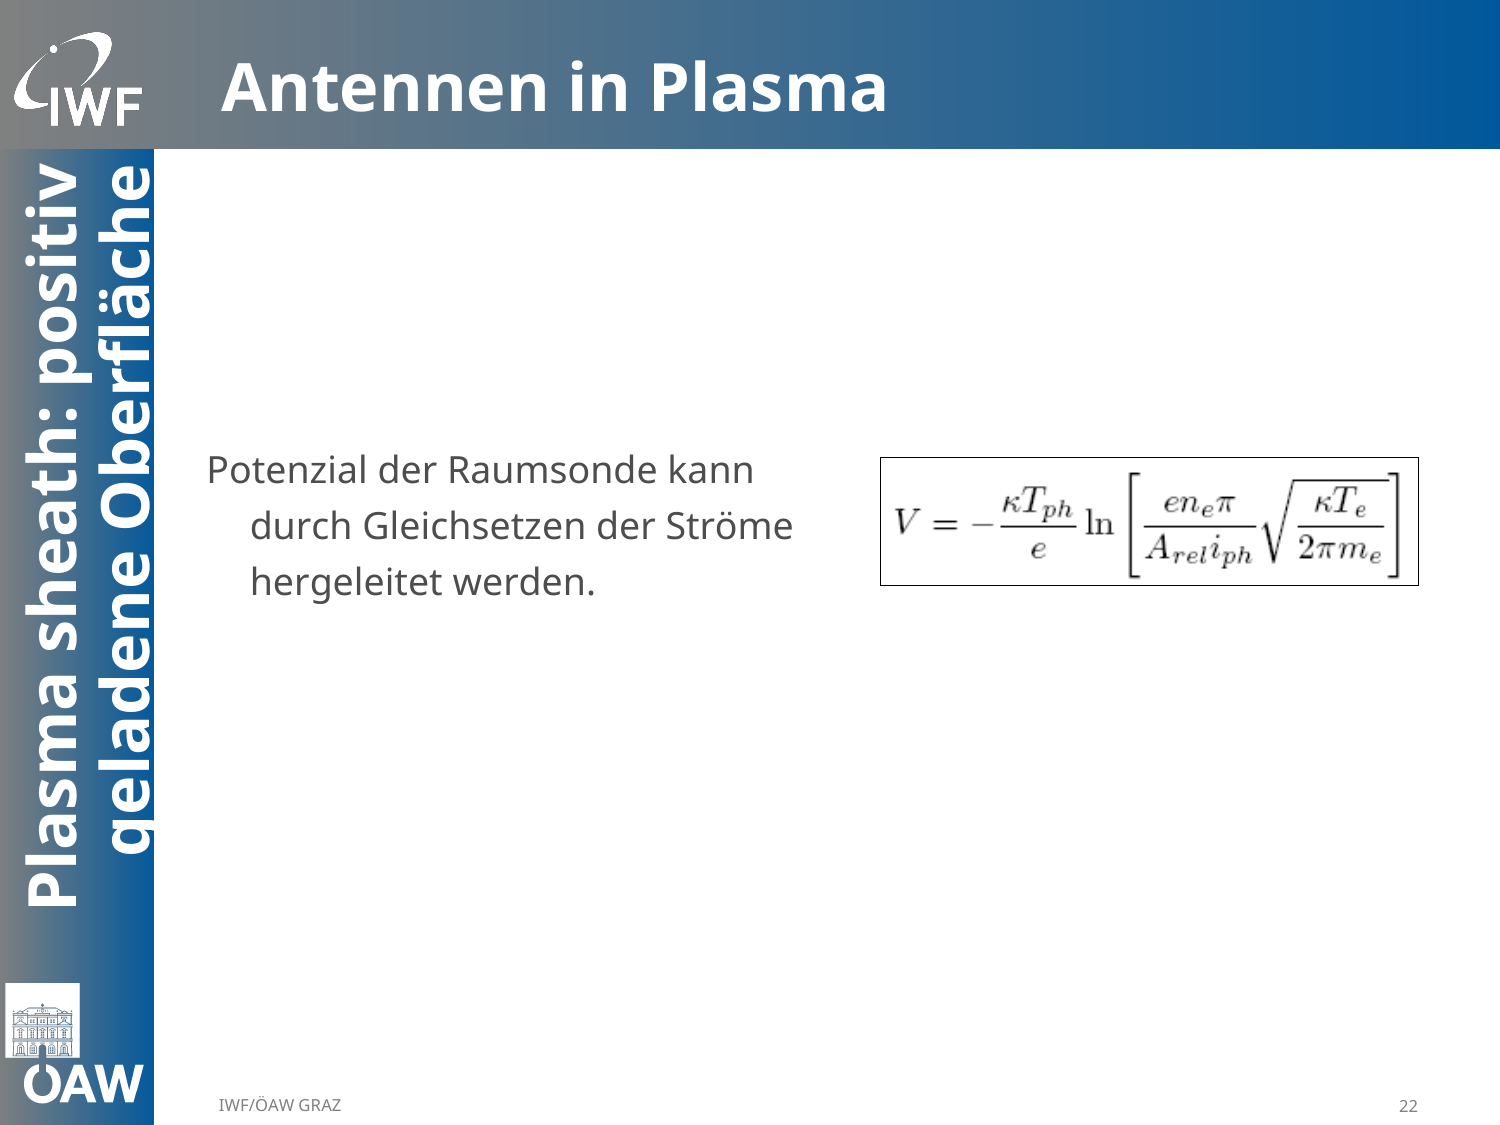

Antennen in Plasma
# Potenzial der Raumsonde kann durch Gleichsetzen der Ströme hergeleitet werden.
Plasma sheath: positiv geladene Oberfläche
IWF/ÖAW GRAZ
22